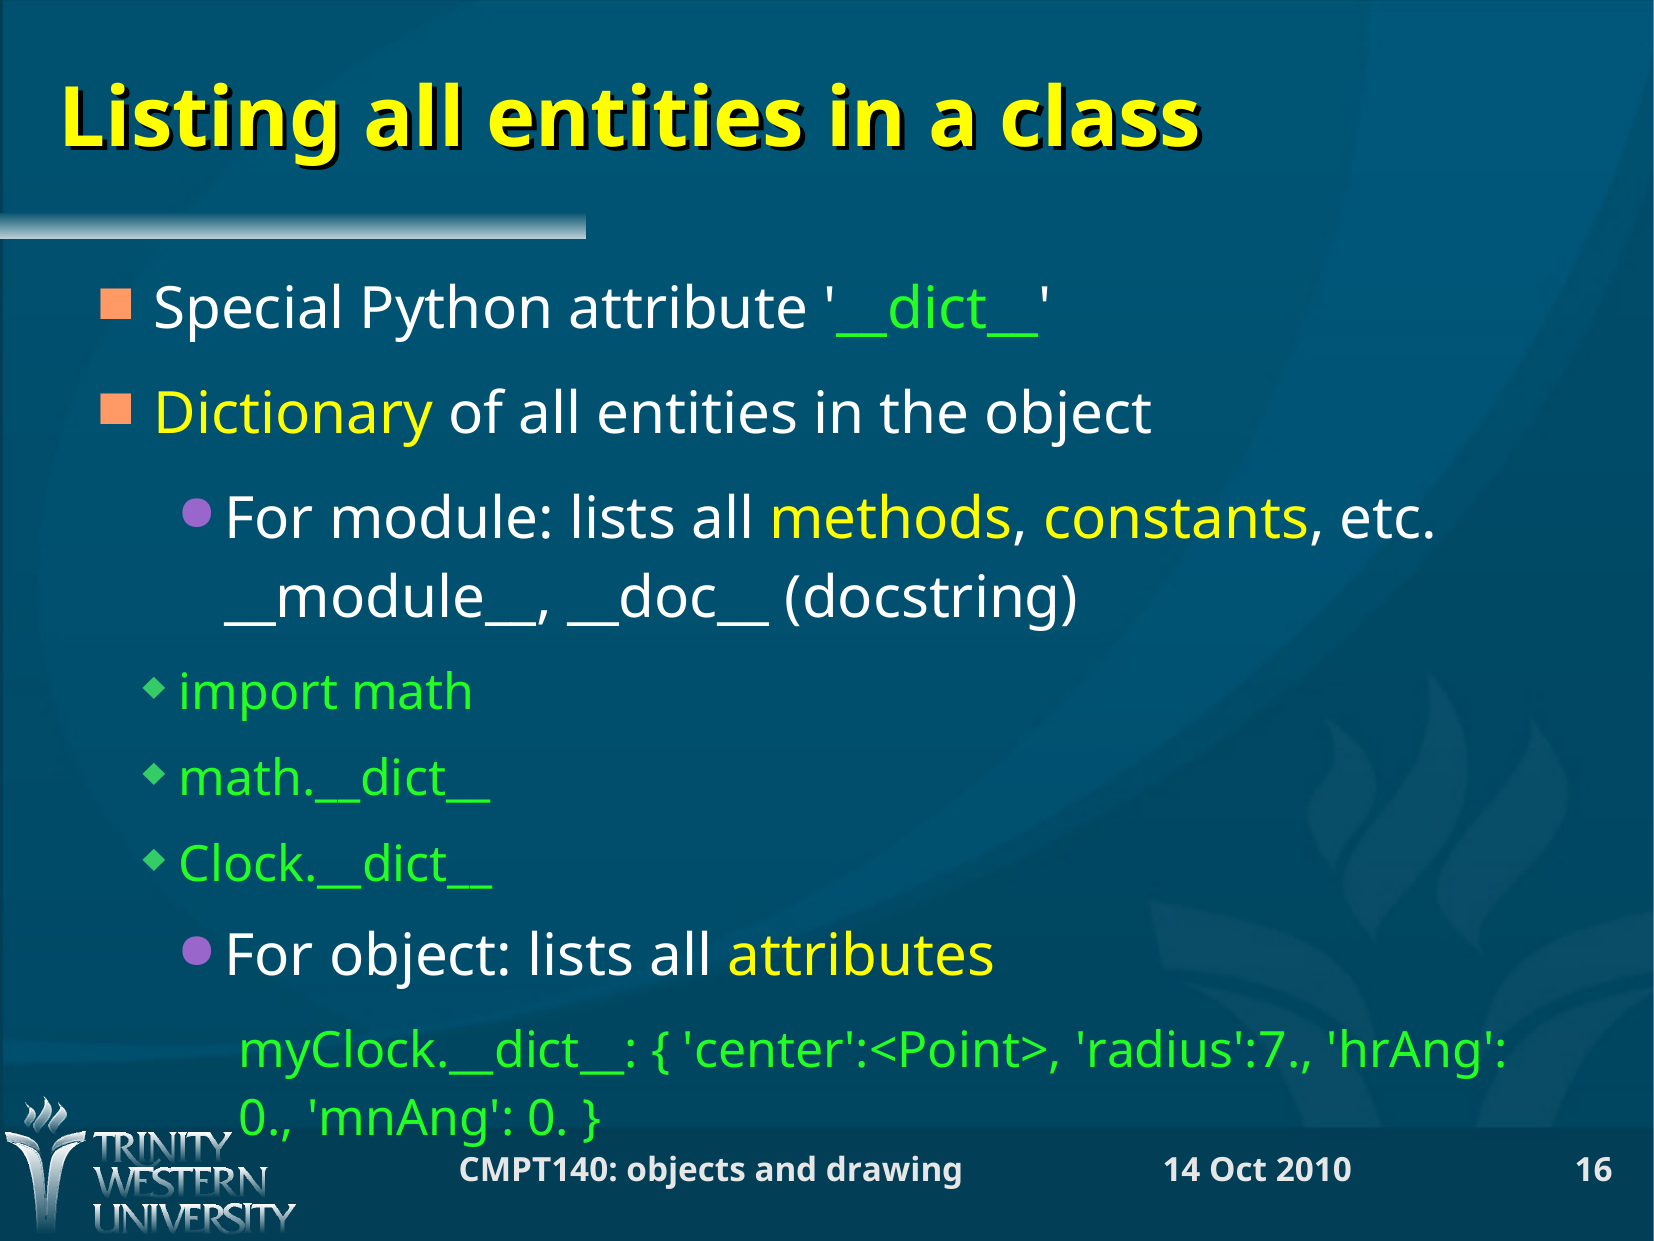

# Listing all entities in a class
Special Python attribute '__dict__'
Dictionary of all entities in the object
For module: lists all methods, constants, etc.
__module__, __doc__ (docstring)
import math
math.__dict__
Clock.__dict__
For object: lists all attributes
myClock.__dict__: { 'center':<Point>, 'radius':7., 'hrAng': 0., 'mnAng': 0. }
CMPT140: objects and drawing
14 Oct 2010
16